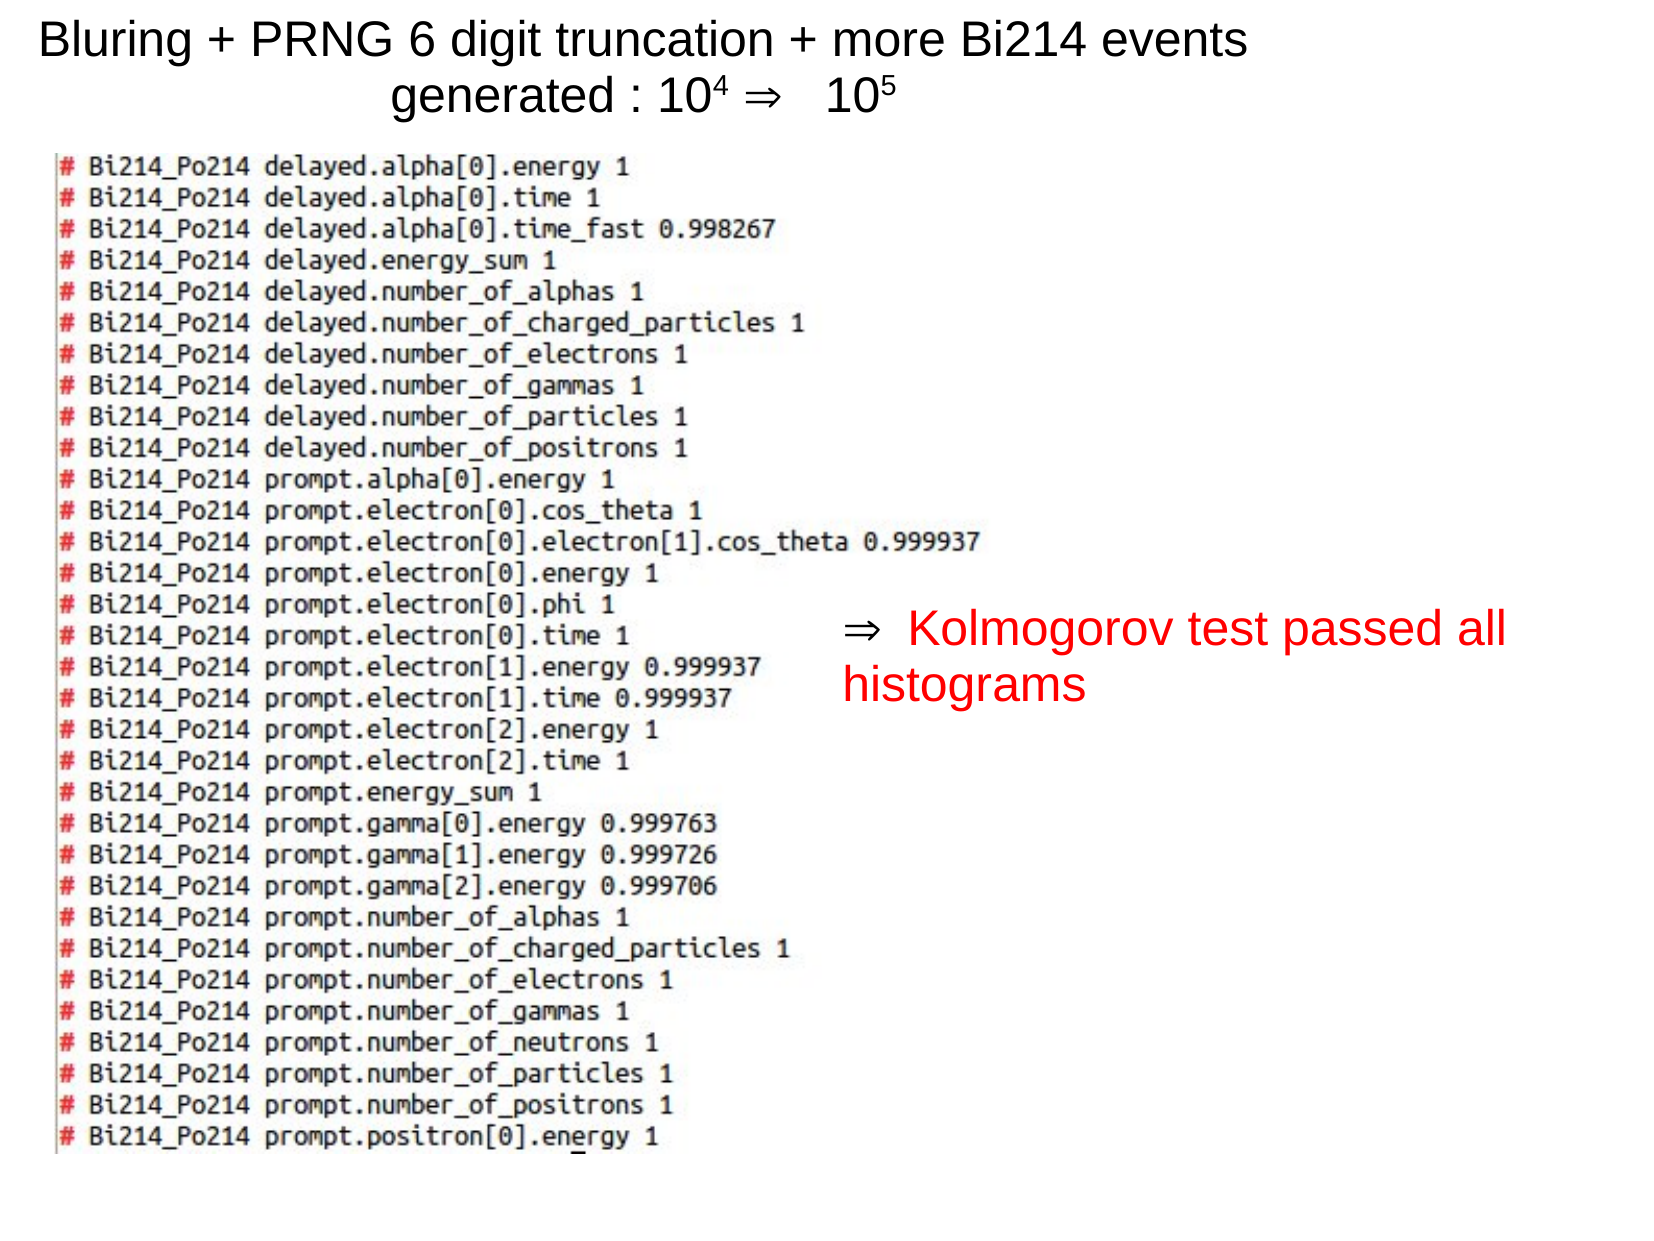

# Bluring + PRNG 6 digit truncation + more Bi214 events generated : 104 Þ 105
Þ Kolmogorov test passed all histograms